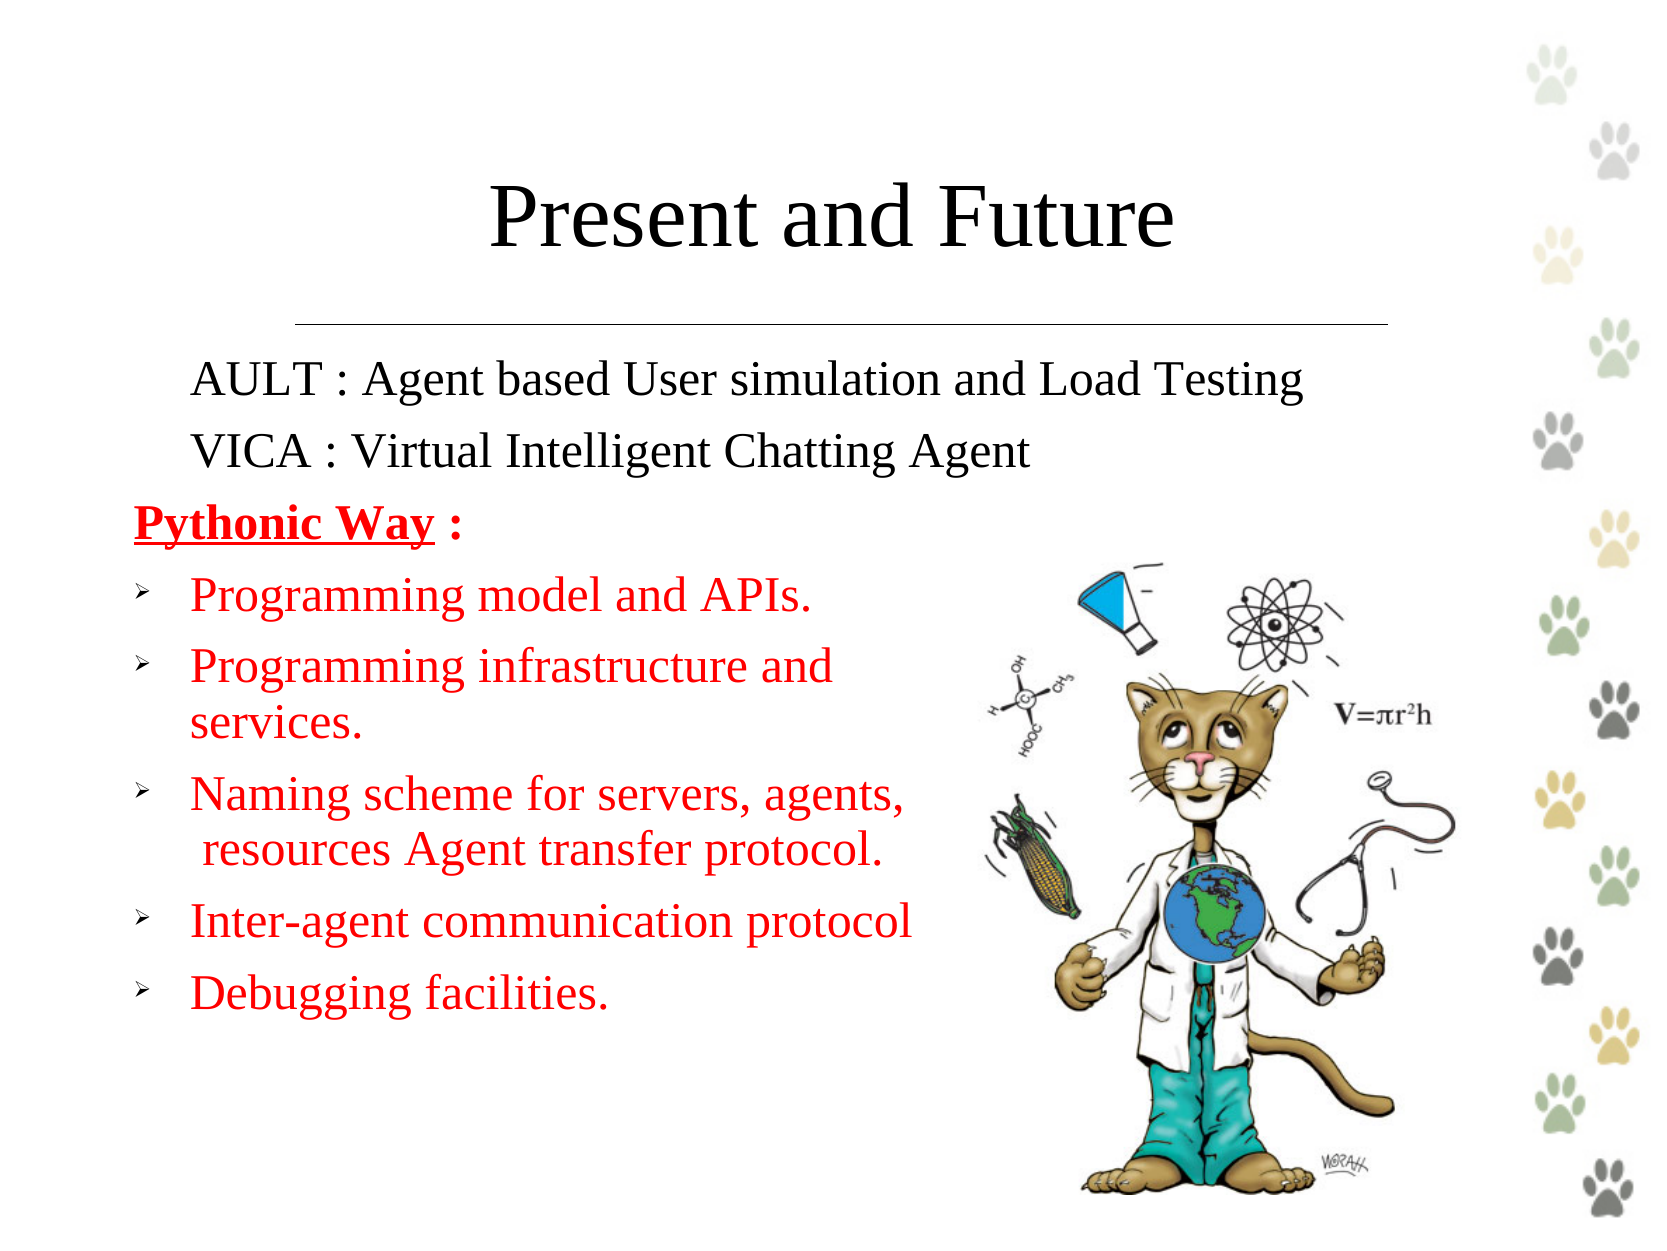

# Present and Future
AULT : Agent based User simulation and Load Testing
VICA : Virtual Intelligent Chatting Agent
Pythonic Way :
Programming model and APIs.
Programming infrastructure and services.
Naming scheme for servers, agents, resources Agent transfer protocol.
Inter-agent communication protocol
Debugging facilities.